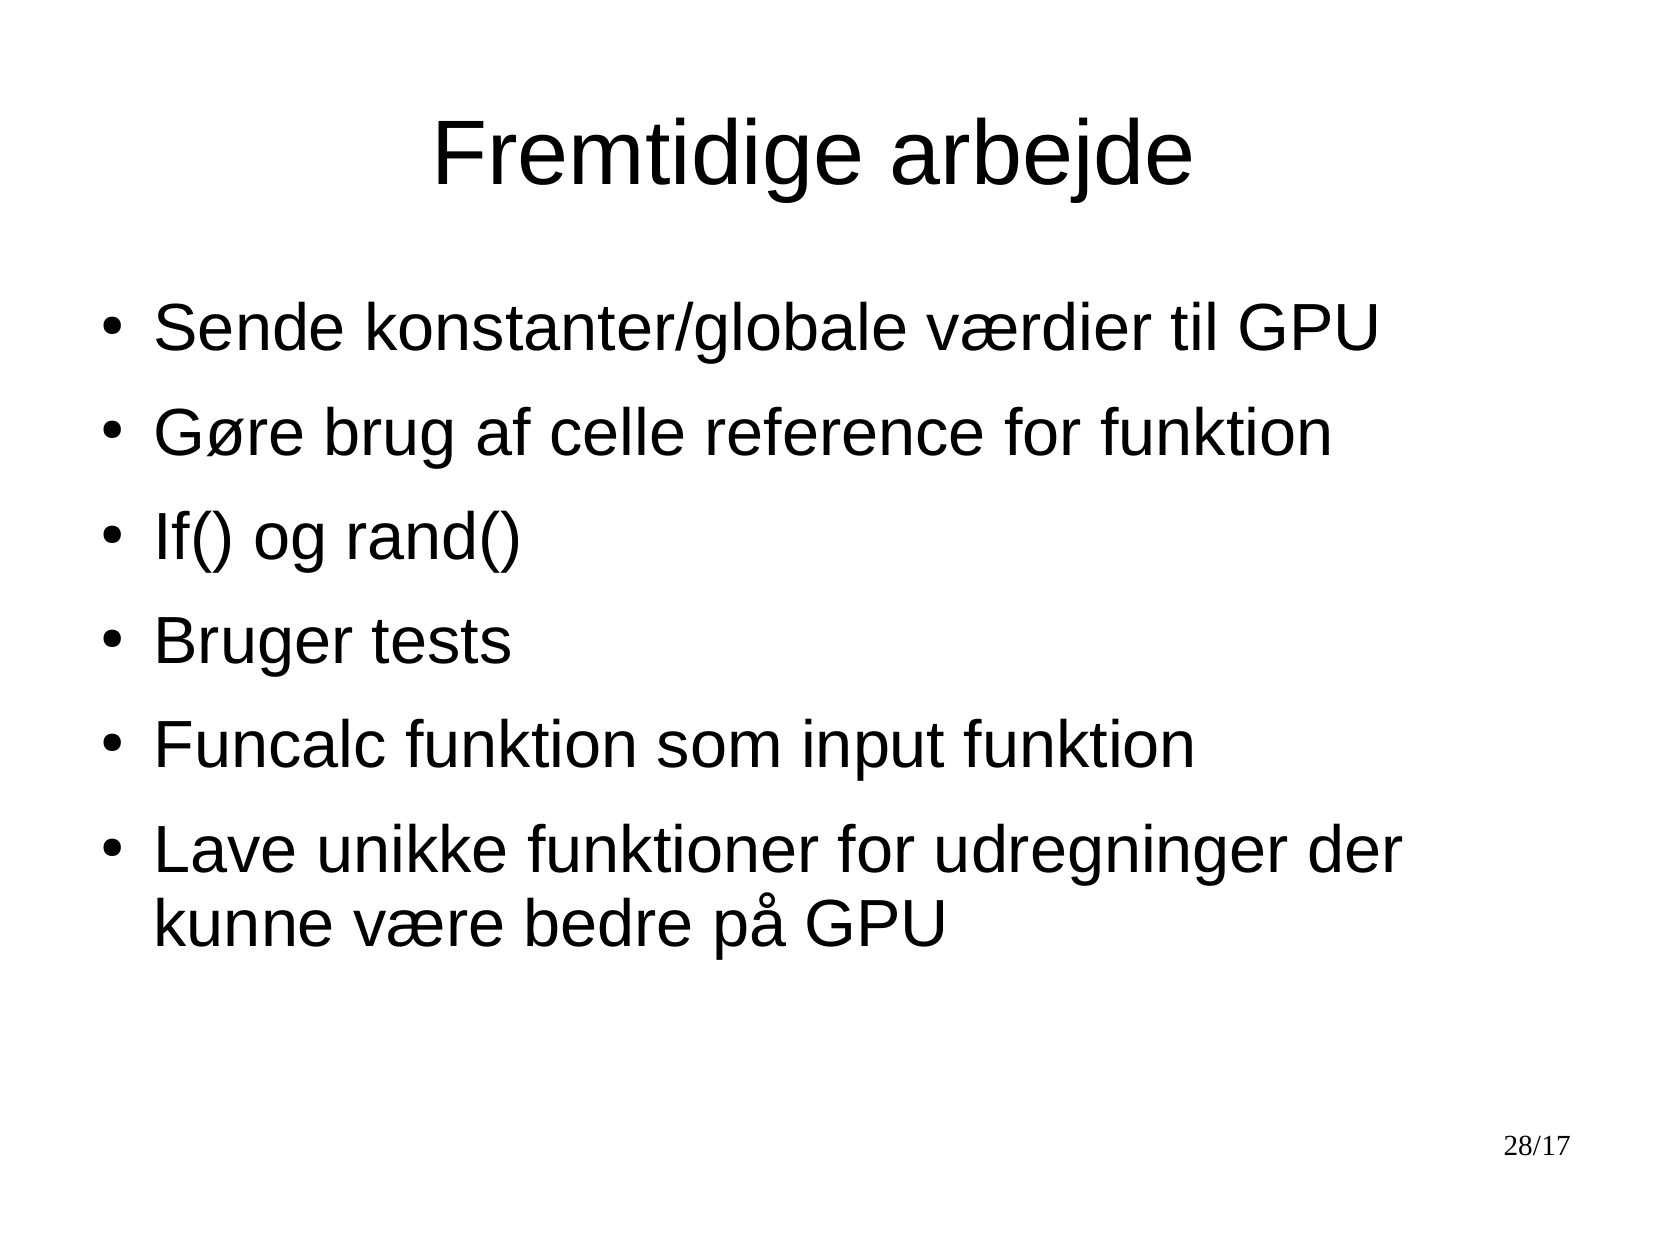

# Fremtidige arbejde
Sende konstanter/globale værdier til GPU
Gøre brug af celle reference for funktion
If() og rand()
Bruger tests
Funcalc funktion som input funktion
Lave unikke funktioner for udregninger der kunne være bedre på GPU
17